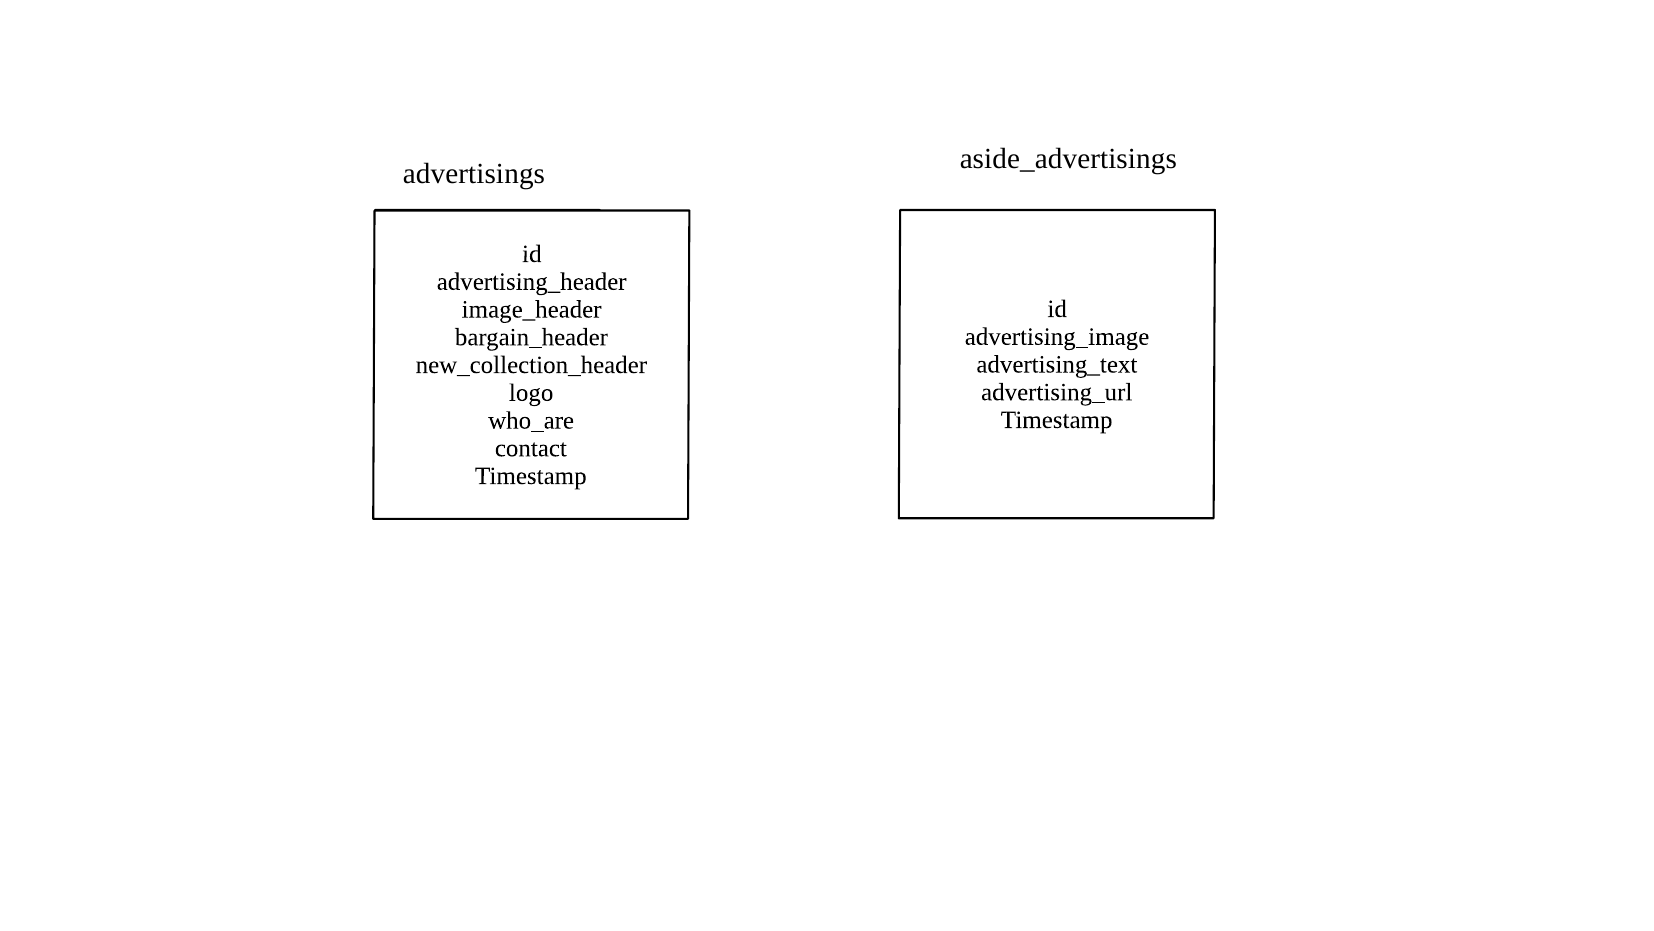

aside_advertisings
advertisings
id
Title
Description
Httpurl
image
Timestamp
id
advertising_image
advertising_text
advertising_url
Timestamp
id
advertising_header
image_header
bargain_header
new_collection_header
logo
who_are
contact
Timestamp